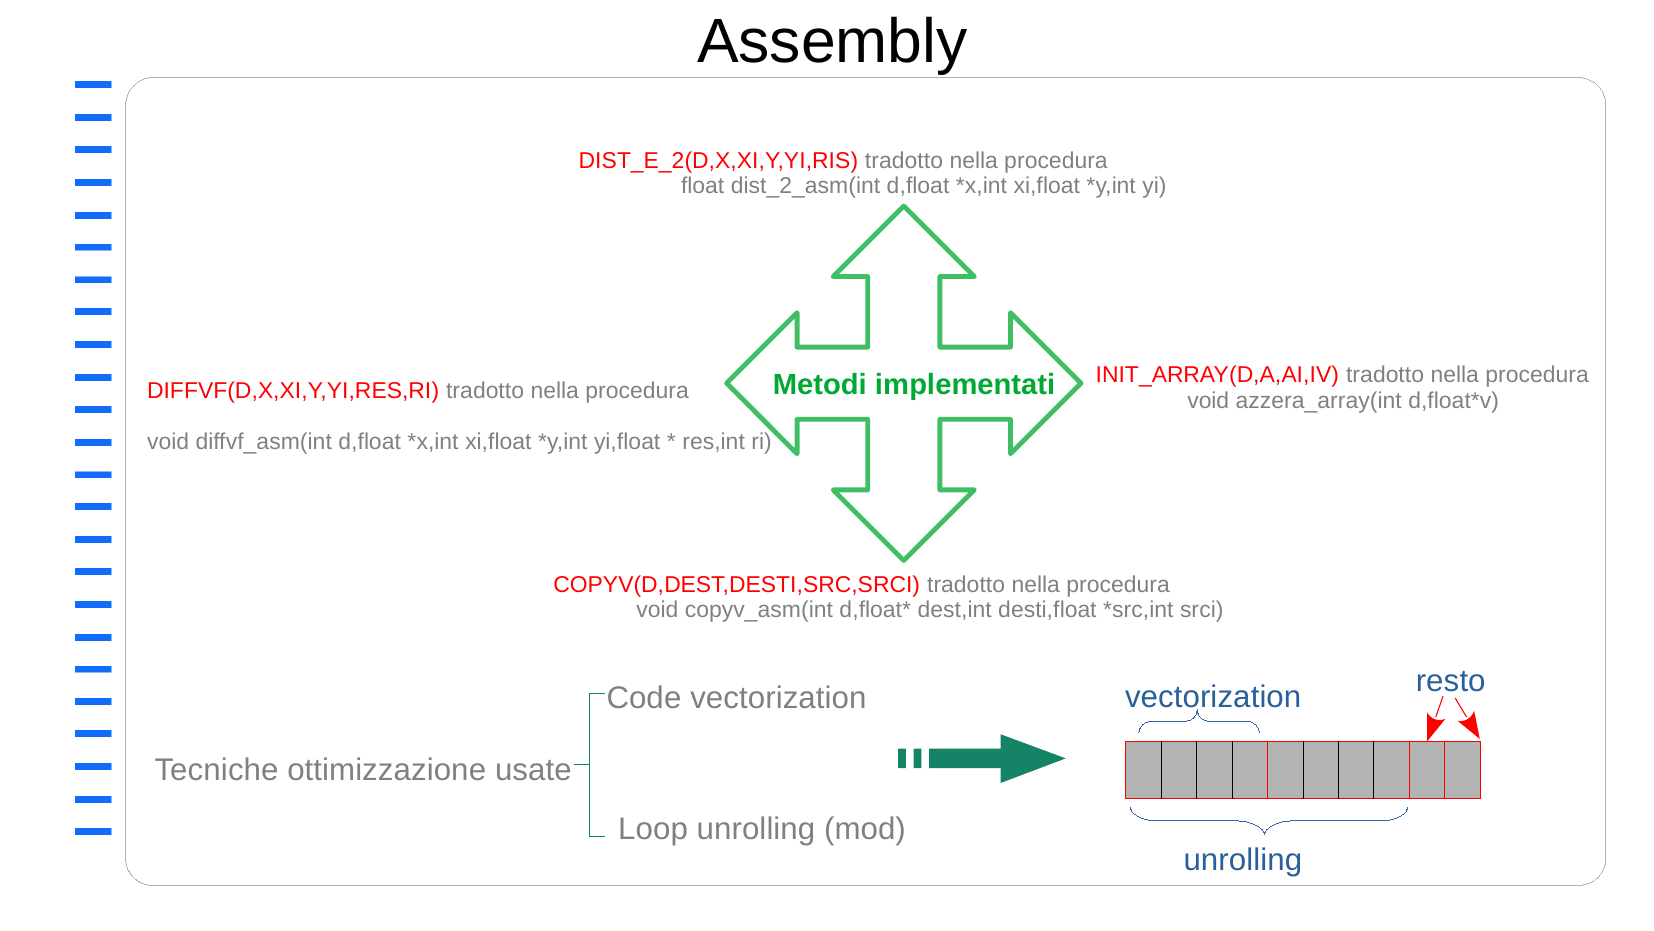

# Assembly
DIST_E_2(D,X,XI,Y,YI,RIS) tradotto nella procedura
float dist_2_asm(int d,float *x,int xi,float *y,int yi)
INIT_ARRAY(D,A,AI,IV) tradotto nella procedura
void azzera_array(int d,float*v)
DIFFVF(D,X,XI,Y,YI,RES,RI) tradotto nella procedura
void diffvf_asm(int d,float *x,int xi,float *y,int yi,float * res,int ri)
Metodi implementati
COPYV(D,DEST,DESTI,SRC,SRCI) tradotto nella procedura
void copyv_asm(int d,float* dest,int desti,float *src,int srci)
resto
vectorization
Code vectorization
| | | | | | | | | | |
| --- | --- | --- | --- | --- | --- | --- | --- | --- | --- |
Tecniche ottimizzazione usate
Loop unrolling (mod)
unrolling